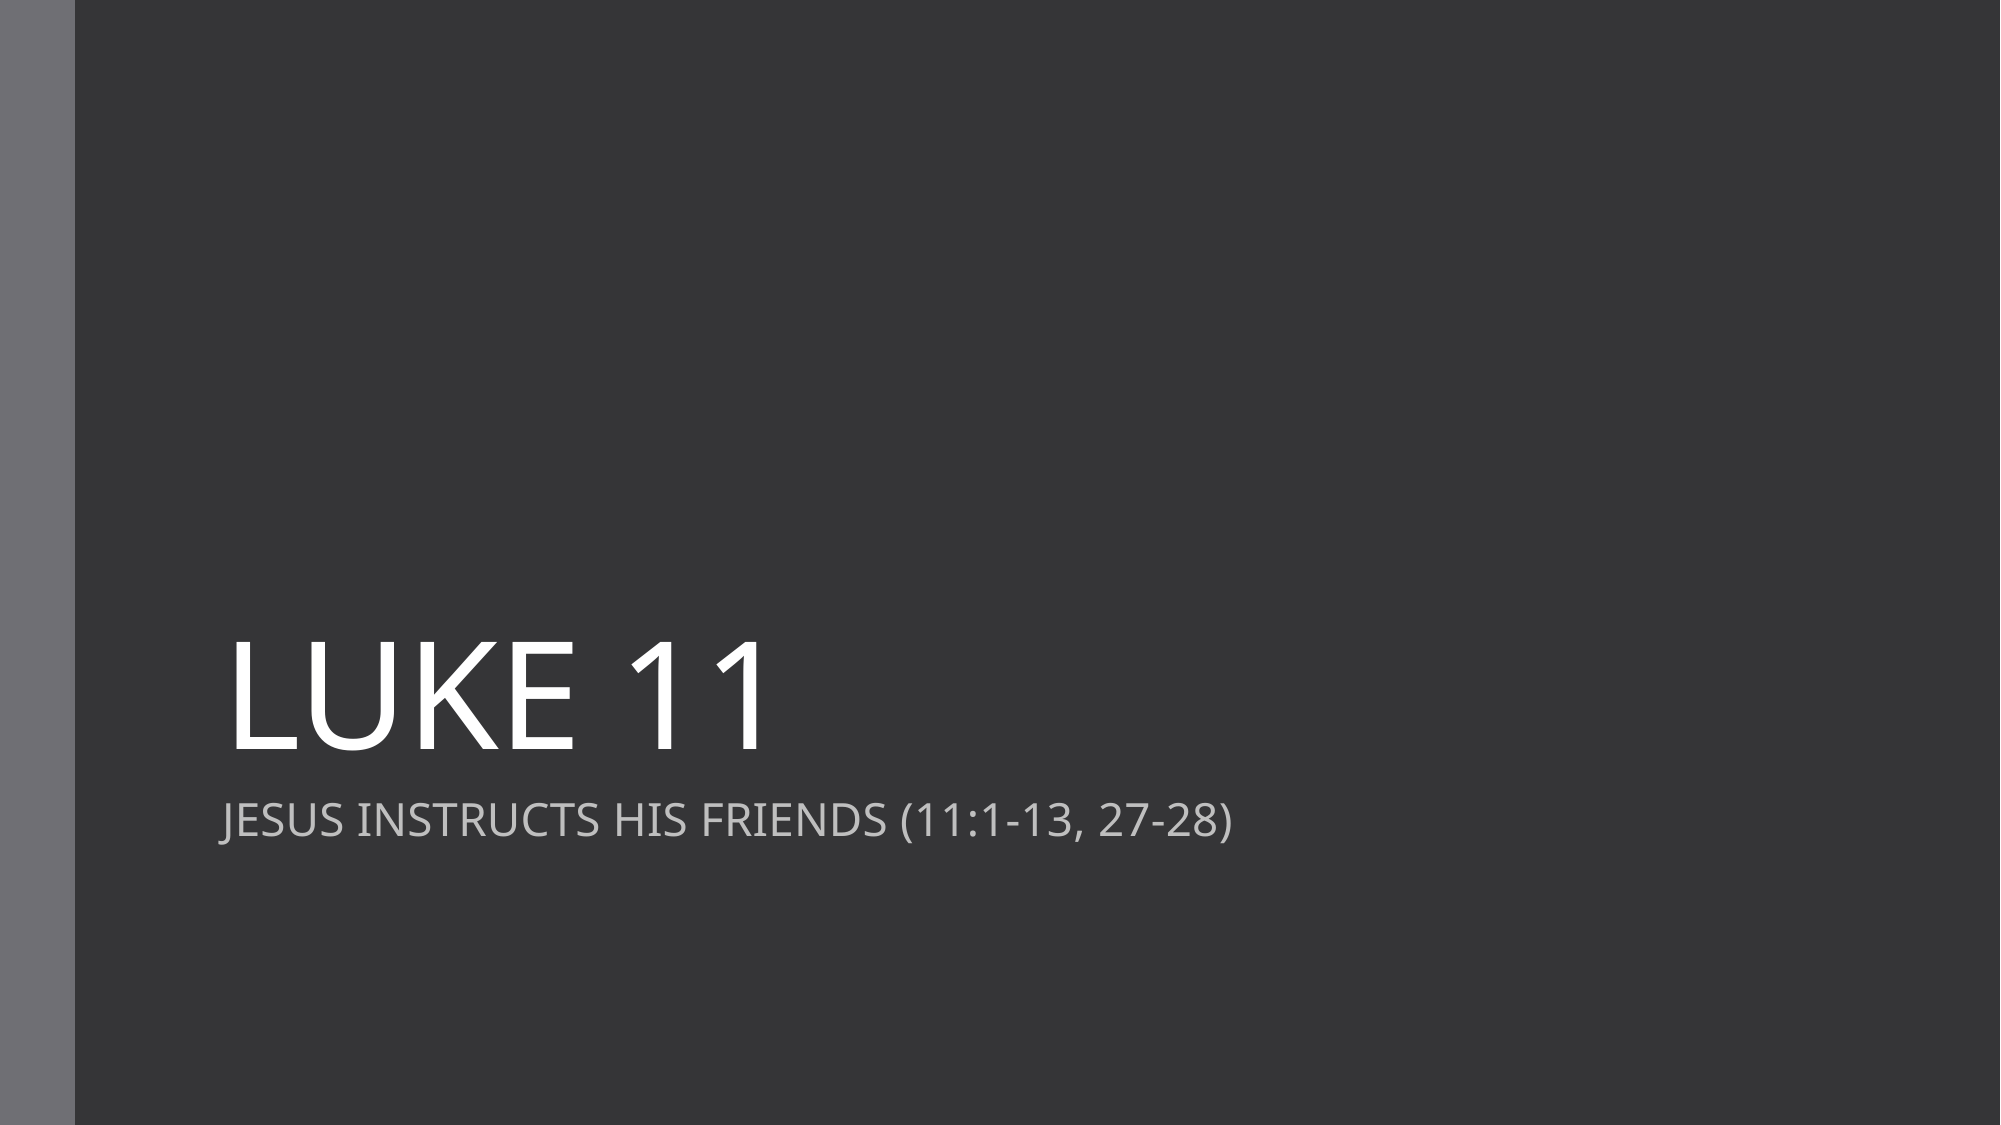

# LUKE 11
JESUS INSTRUCTS HIS FRIENDS (11:1-13, 27-28)